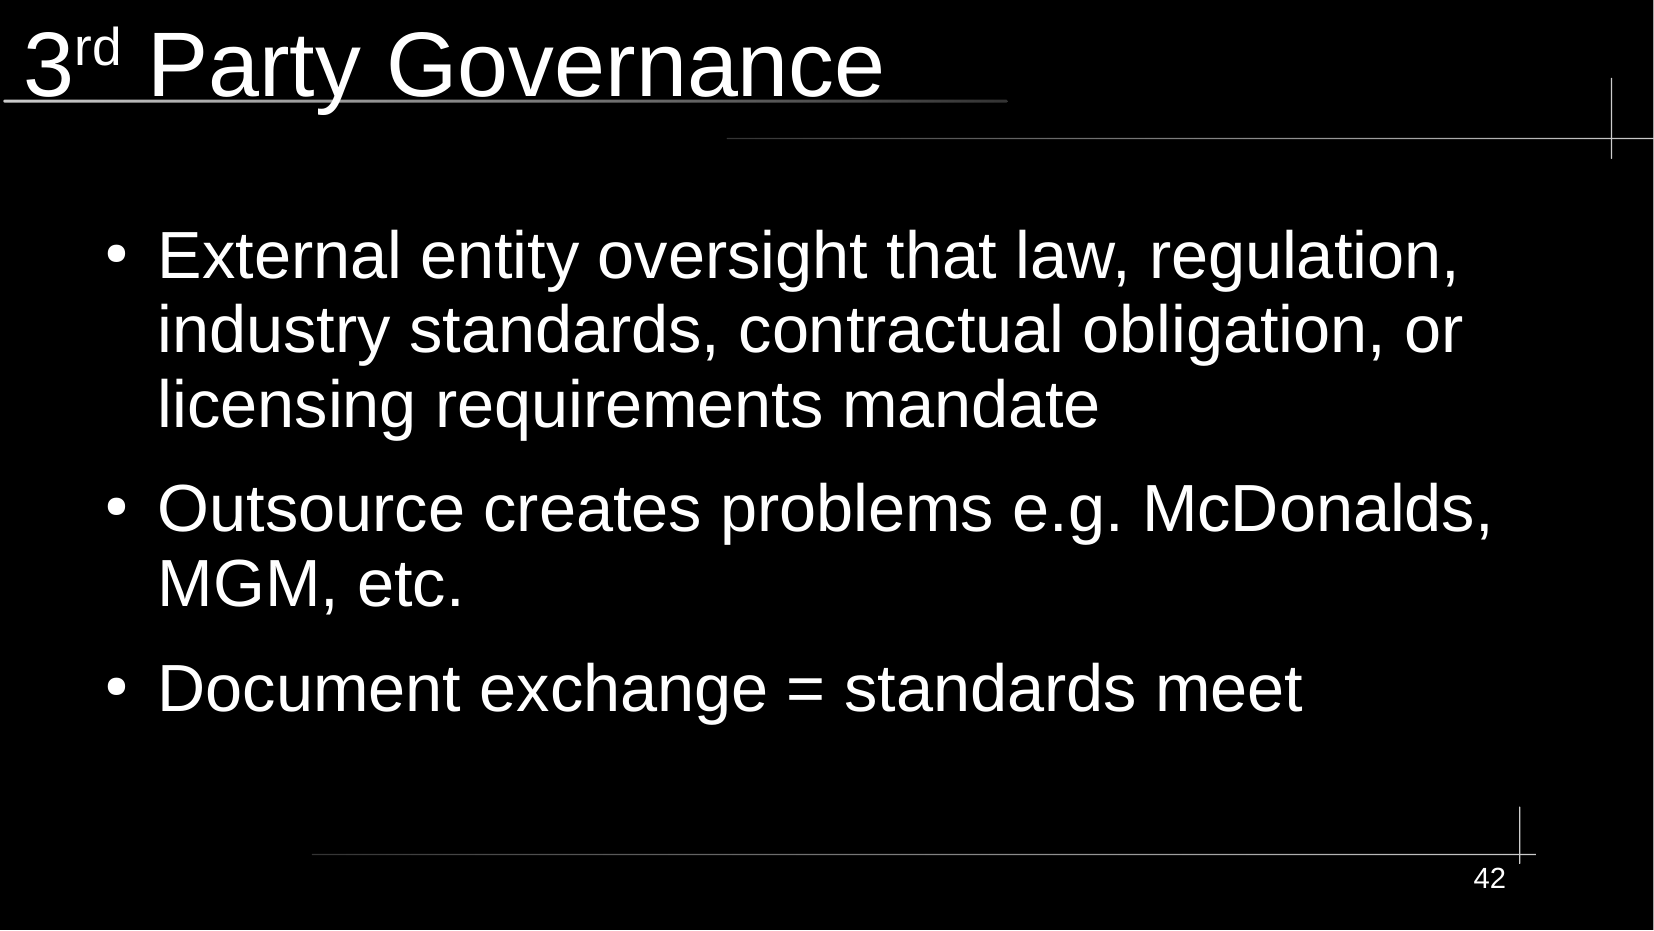

# 3rd Party Governance
External entity oversight that law, regulation, industry standards, contractual obligation, or licensing requirements mandate
Outsource creates problems e.g. McDonalds, MGM, etc.
Document exchange = standards meet
42